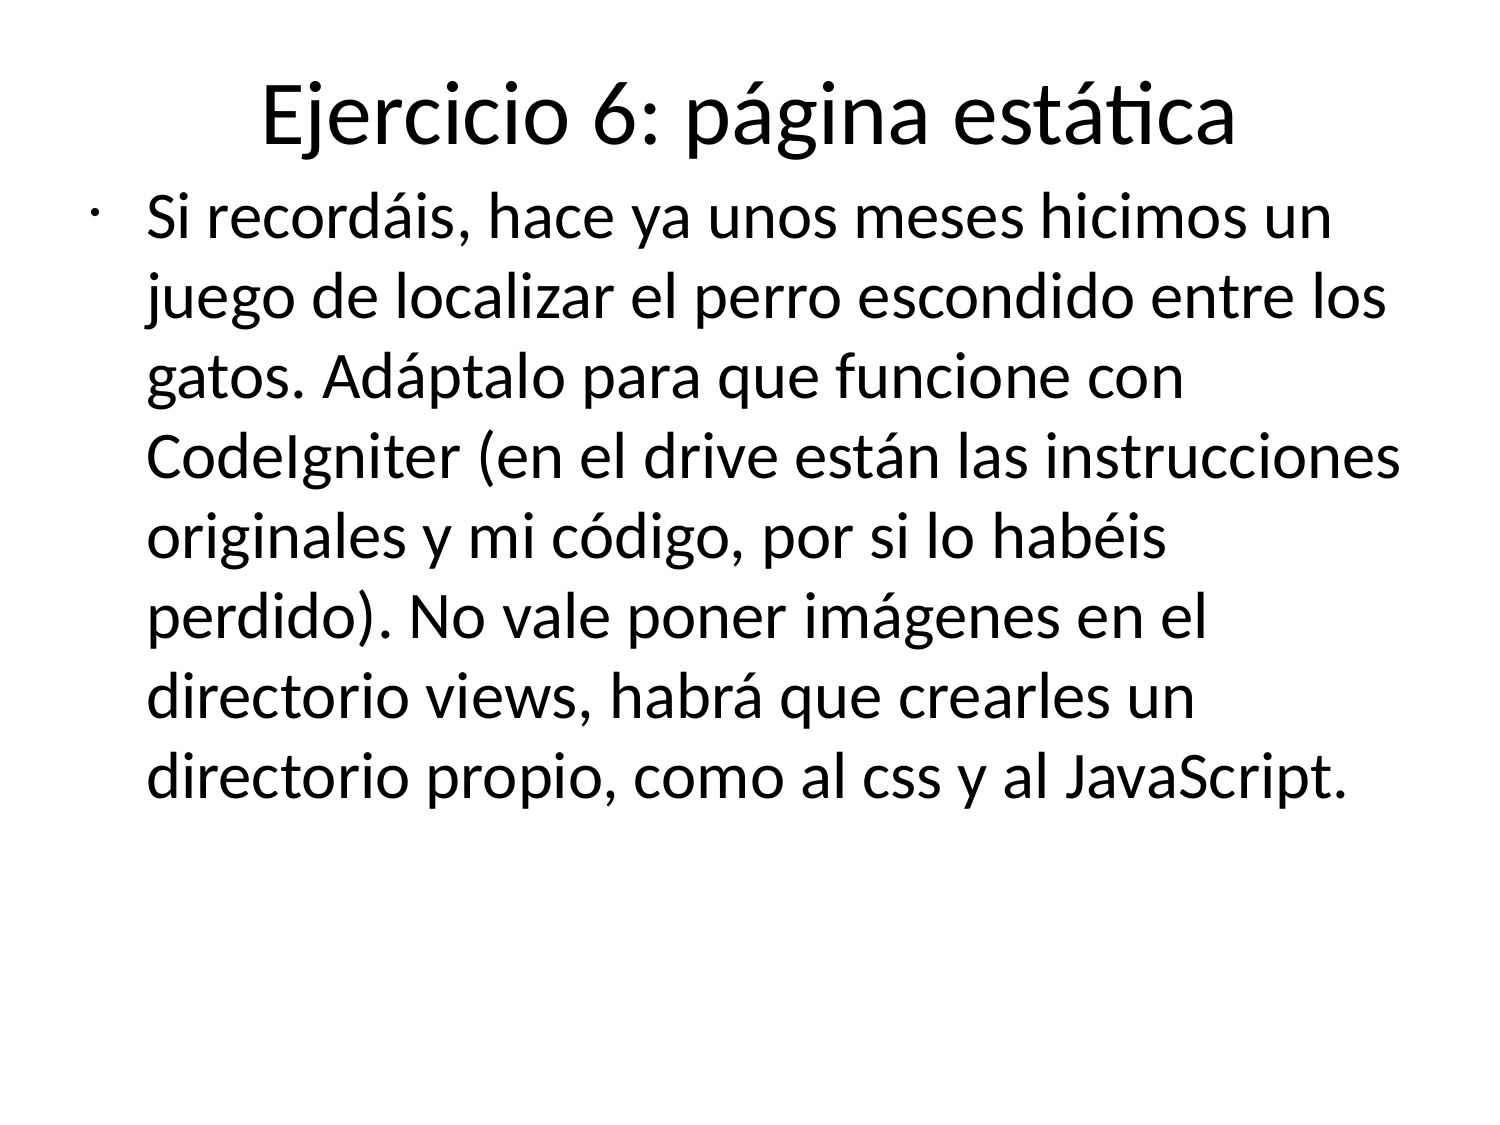

# Ejercicio 6: página estática
Si recordáis, hace ya unos meses hicimos un juego de localizar el perro escondido entre los gatos. Adáptalo para que funcione con CodeIgniter (en el drive están las instrucciones originales y mi código, por si lo habéis perdido). No vale poner imágenes en el directorio views, habrá que crearles un directorio propio, como al css y al JavaScript.